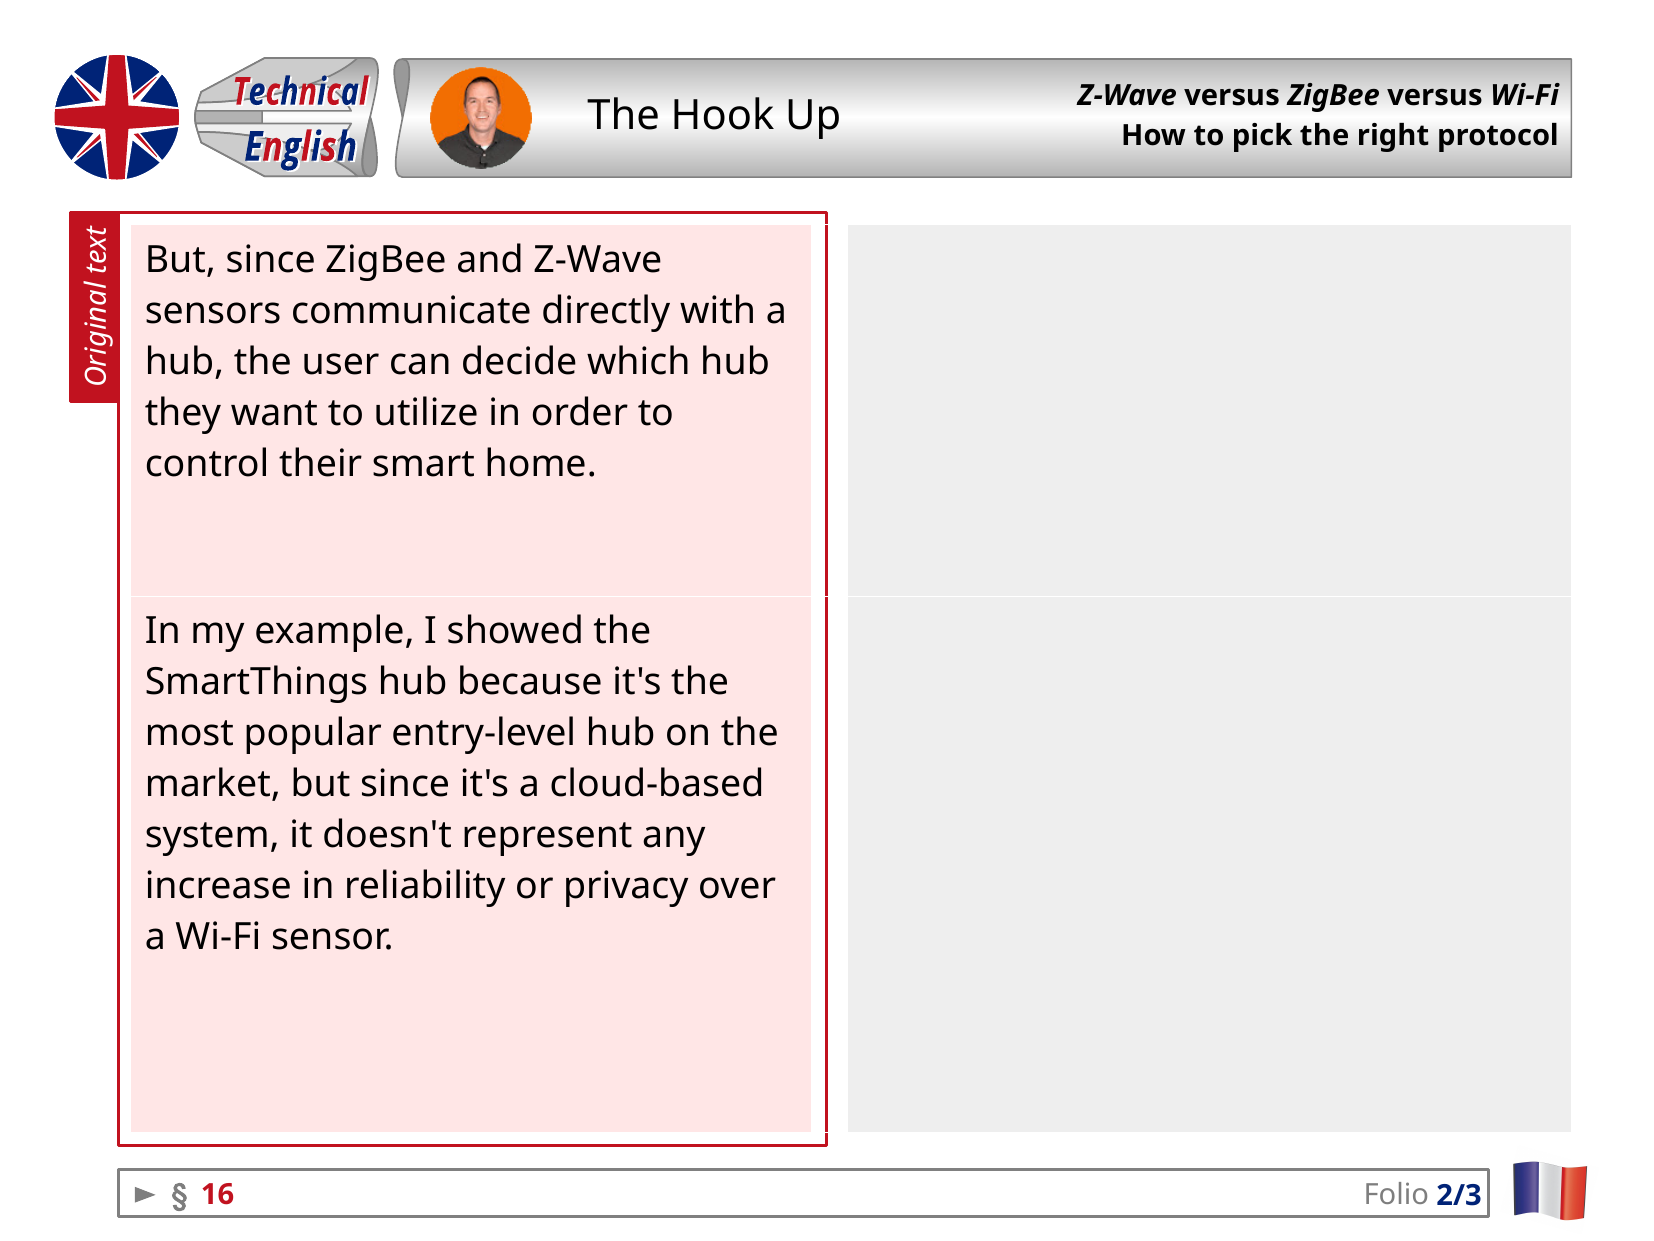

#
| But, since ZigBee and Z-Wave sensors communicate directly with a hub, the user can decide which hub they want to utilize in order to control their smart home. | | |
| --- | --- | --- |
| In my example, I showed the SmartThings hub because it's the most popular entry-level hub on the market, but since it's a cloud-based system, it doesn't represent any increase in reliability or privacy over a Wi-Fi sensor. | | |
16
2/3